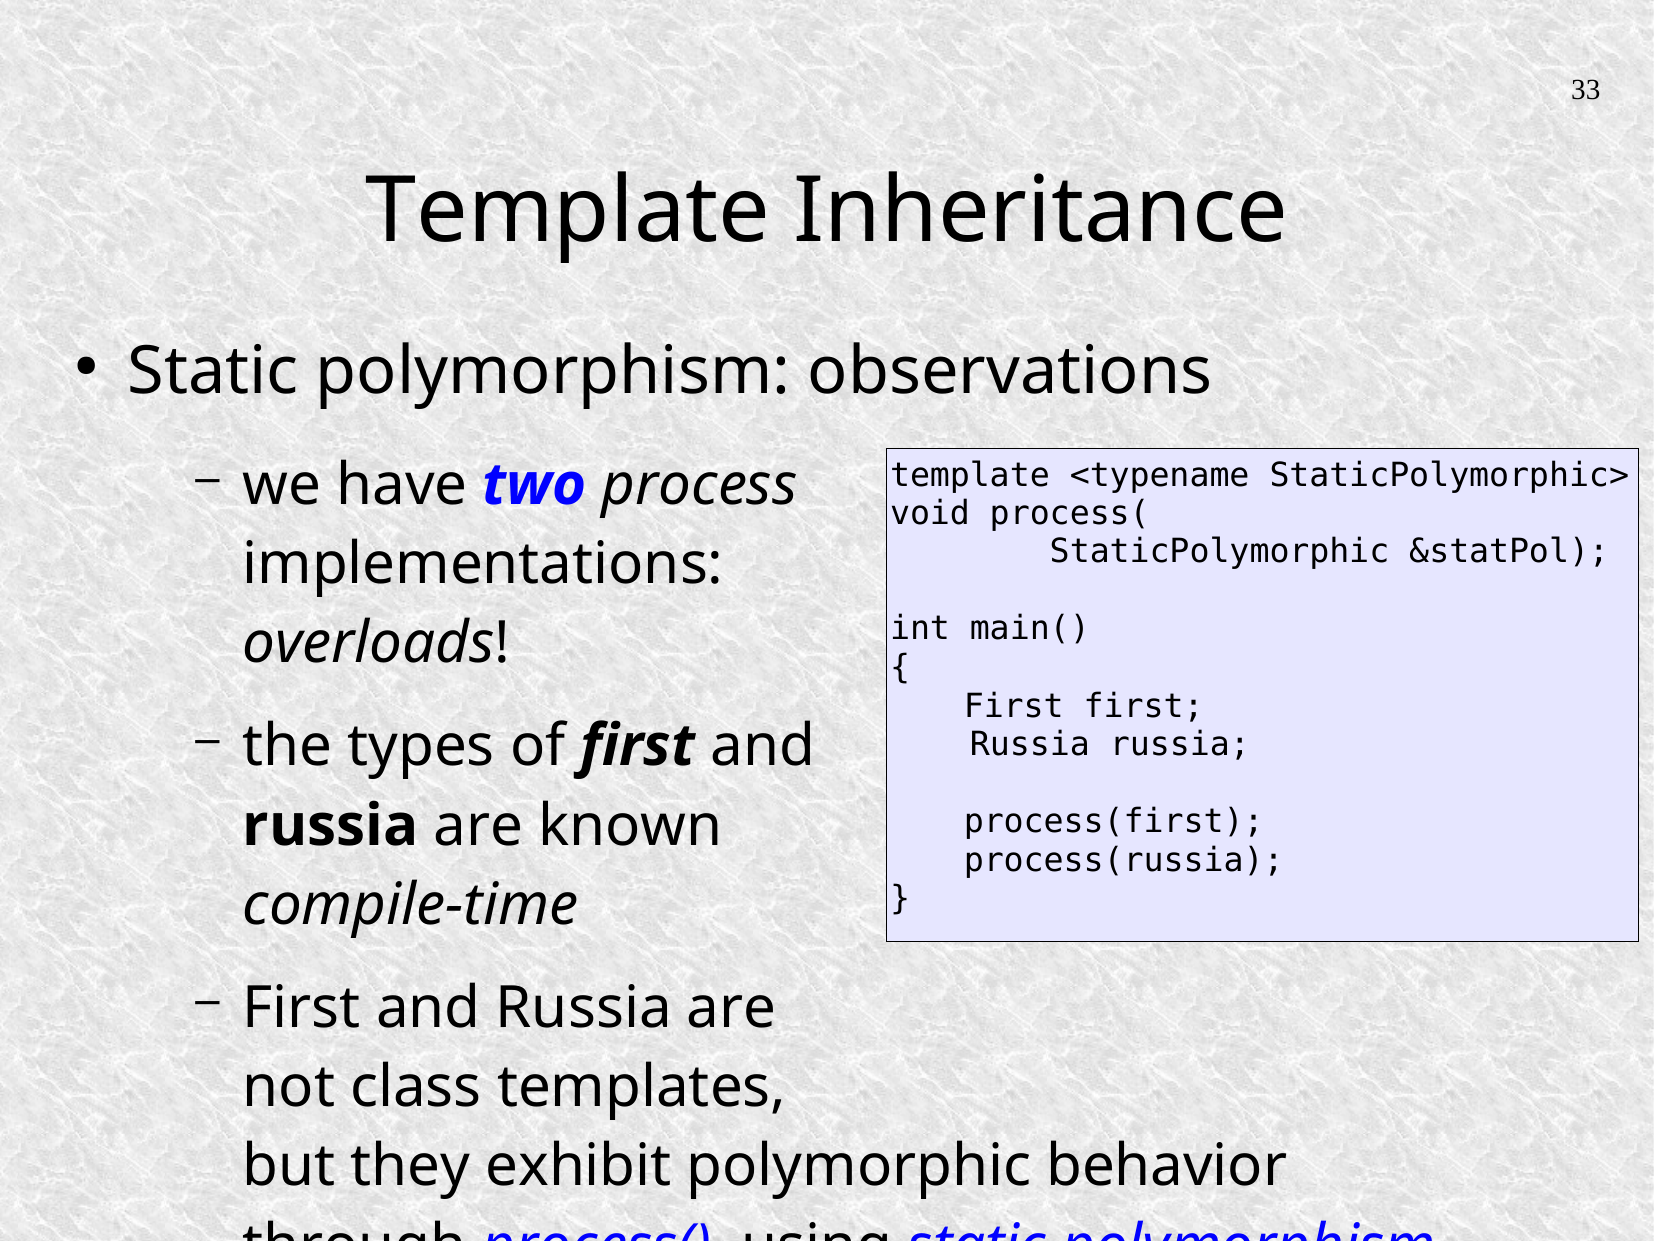

33
# Template Inheritance
Static polymorphism: observations
we have two process
implementations:
overloads!
the types of first and
russia are known
compile-time
First and Russia are
not class templates,
but they exhibit polymorphic behavior
through process(), using static polymorphism
template <typename StaticPolymorphic>
void process(
 StaticPolymorphic &statPol);
int main()
{
	First first;
 Russia russia;
	process(first);
	process(russia);
}